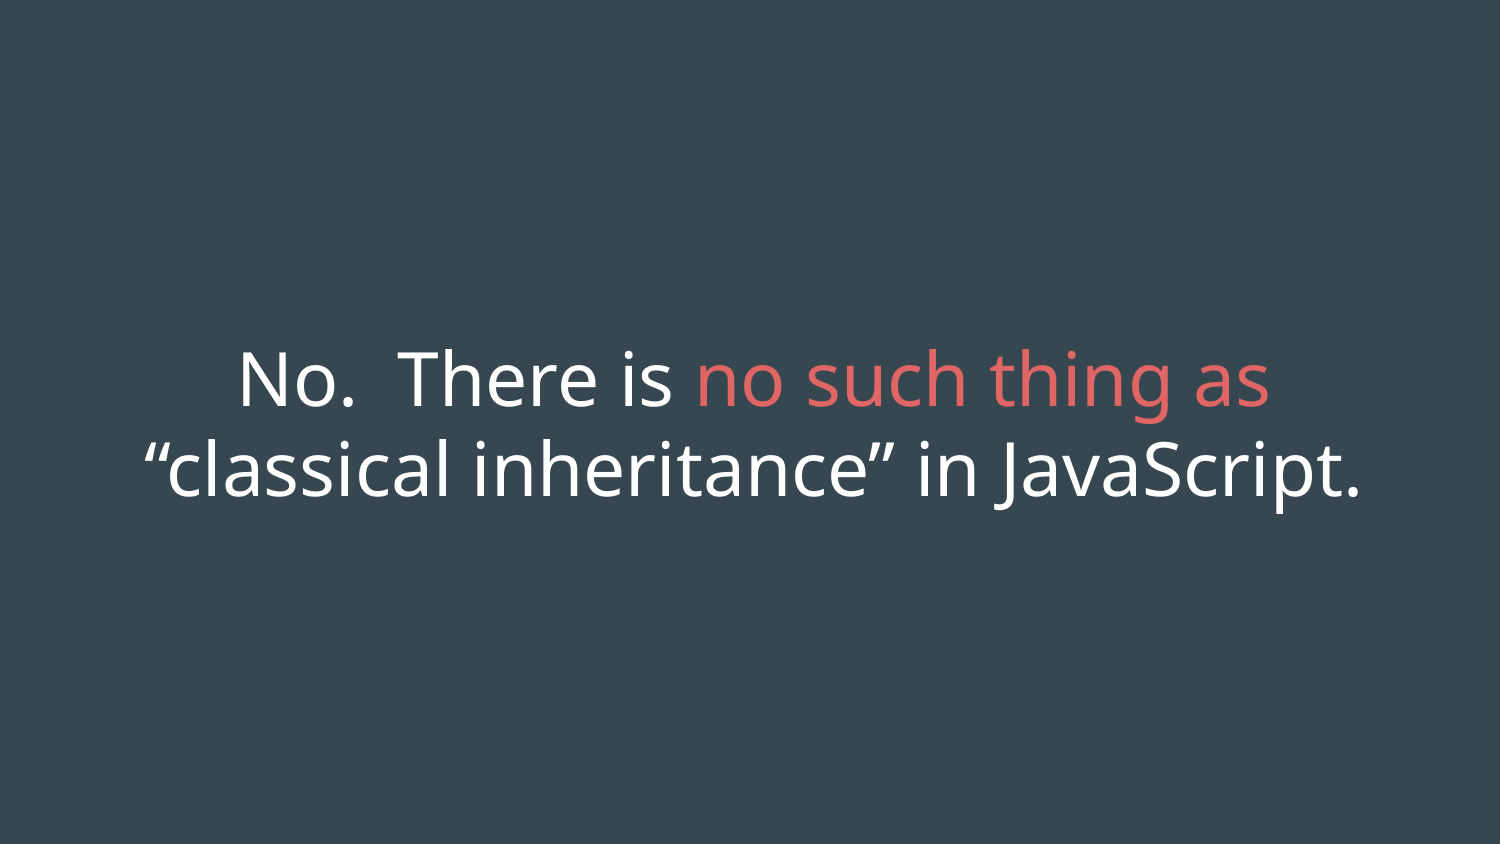

# No. There is no such thing as “classical inheritance” in JavaScript.